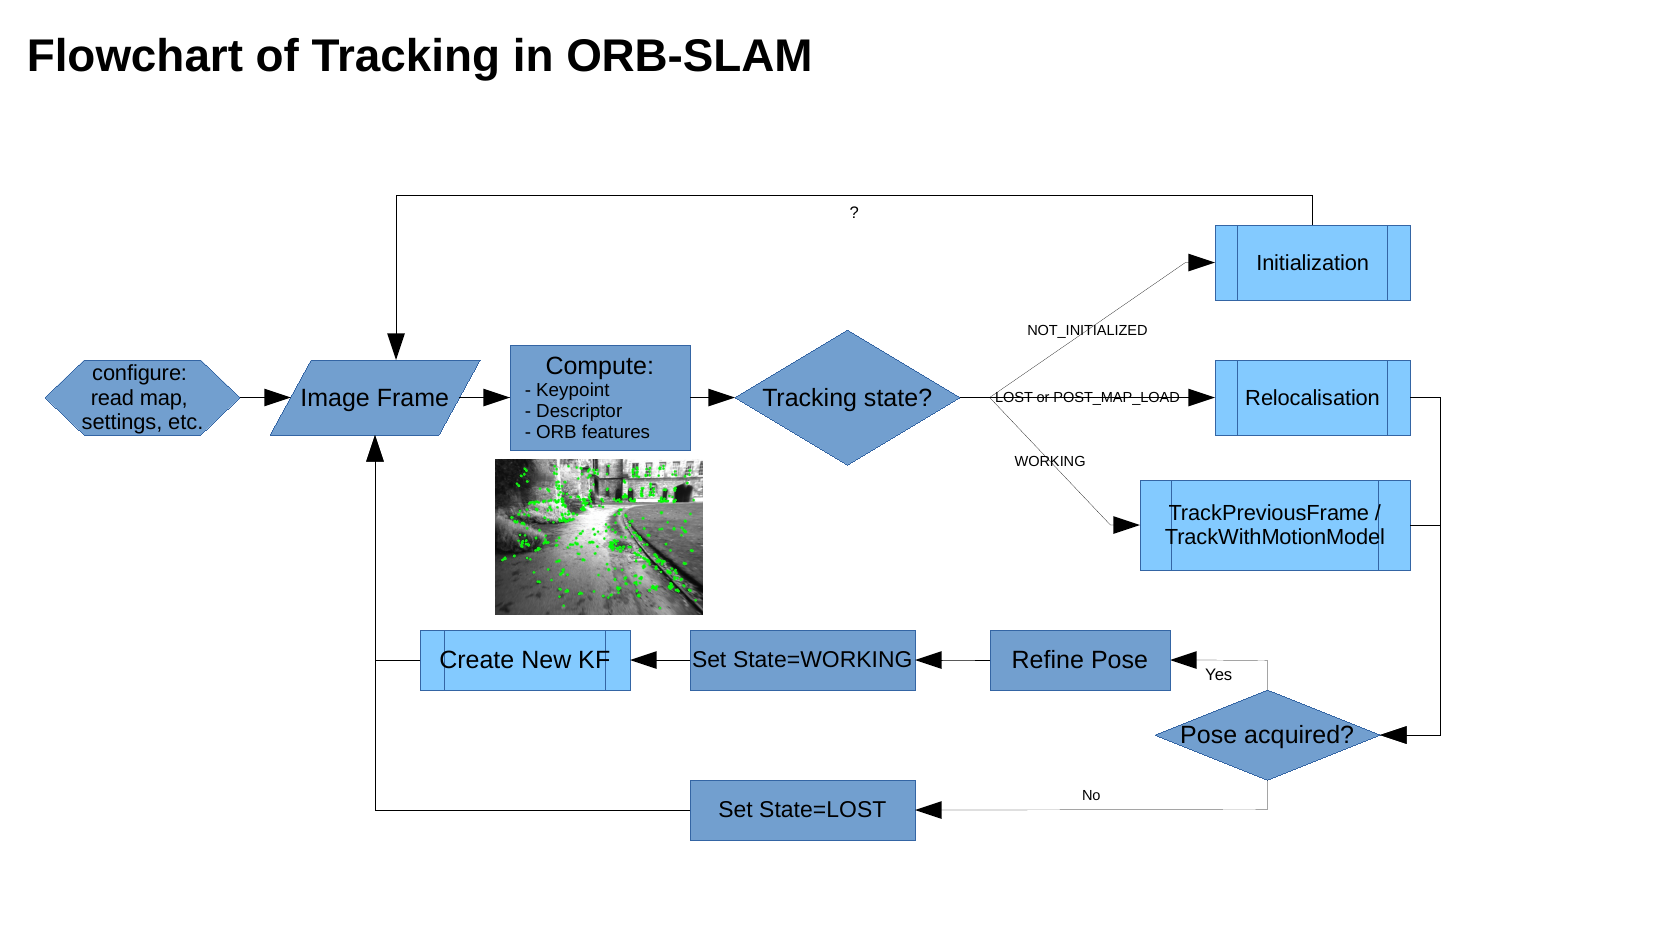

# Flowchart of Tracking in ORB-SLAM
Initialization
Tracking state?
Compute:
- Keypoint
- Descriptor
- ORB features
configure:
read map,
settings, etc.
Image Frame
Relocalisation
TrackPreviousFrame /
TrackWithMotionModel
Create New KF
Set State=WORKING
Refine Pose
Pose acquired?
Set State=LOST